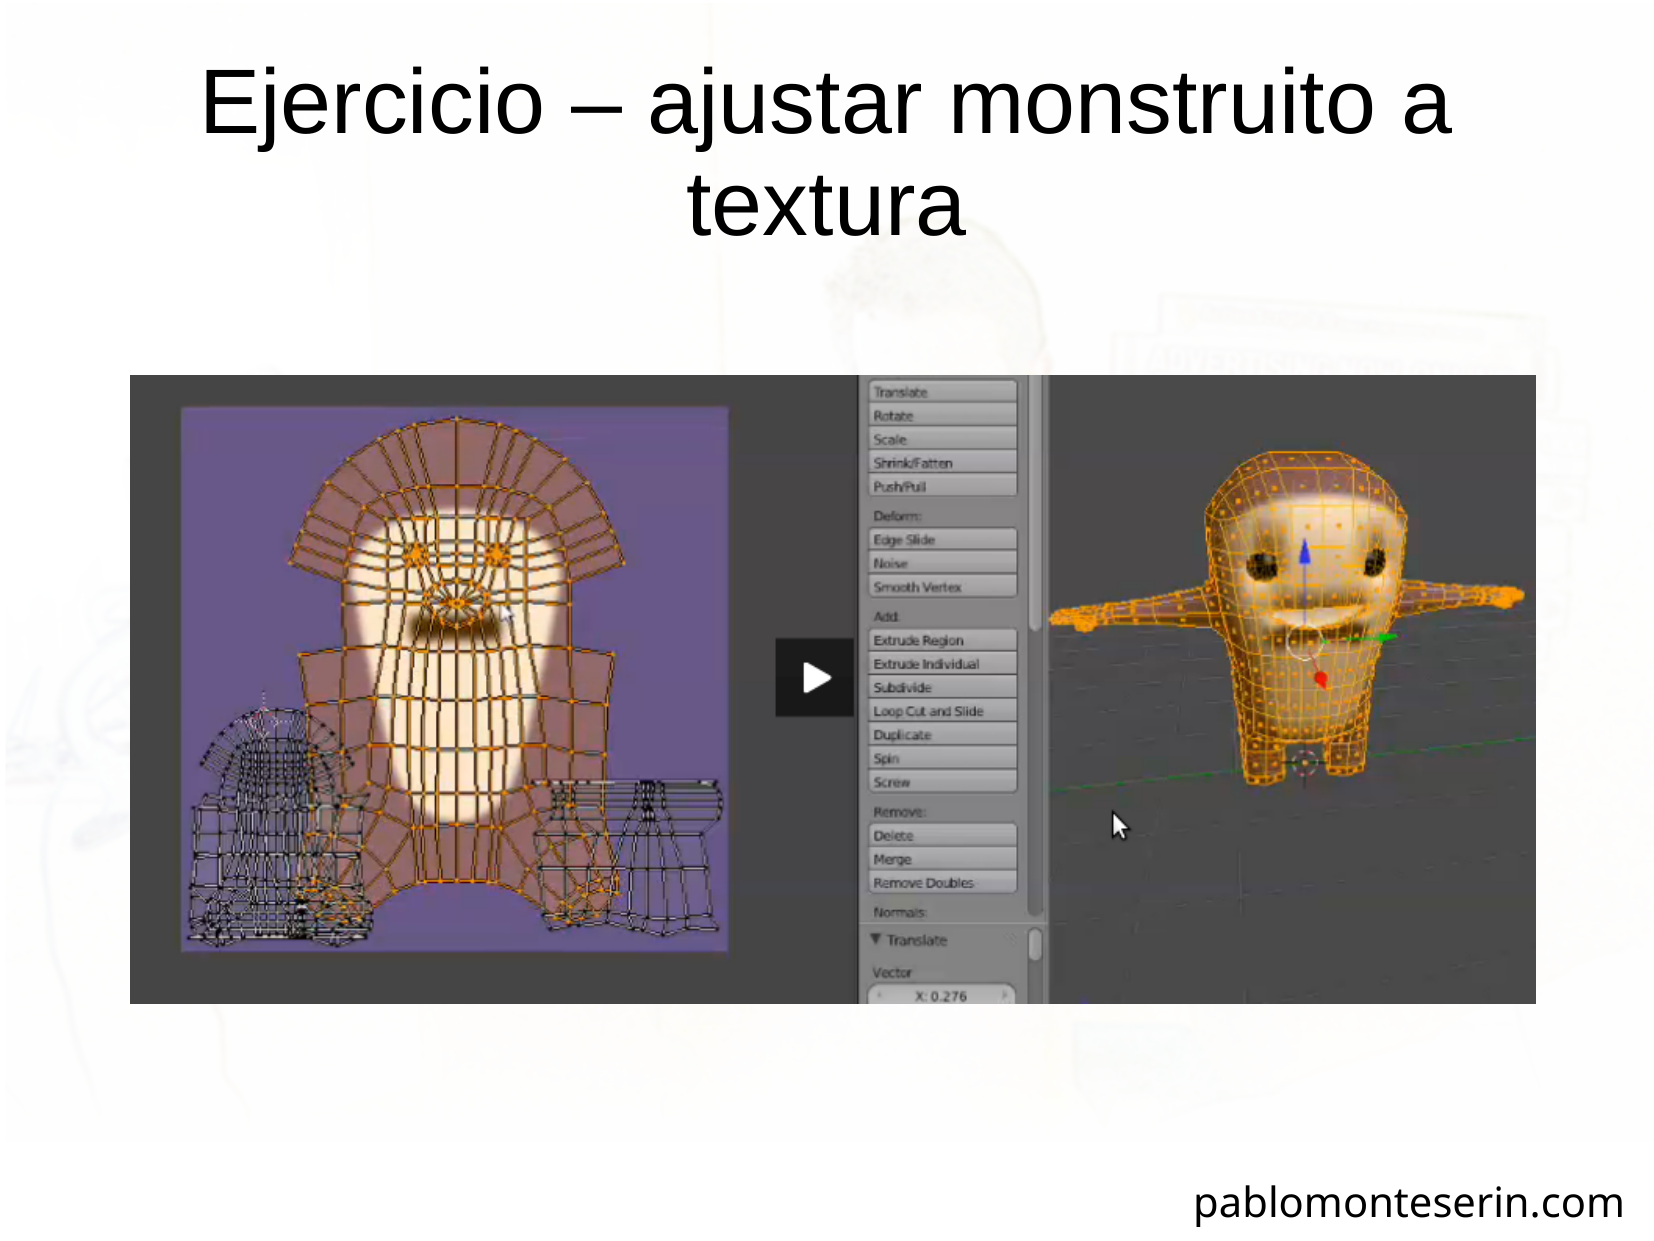

# Ejercicio – ajustar monstruito a textura